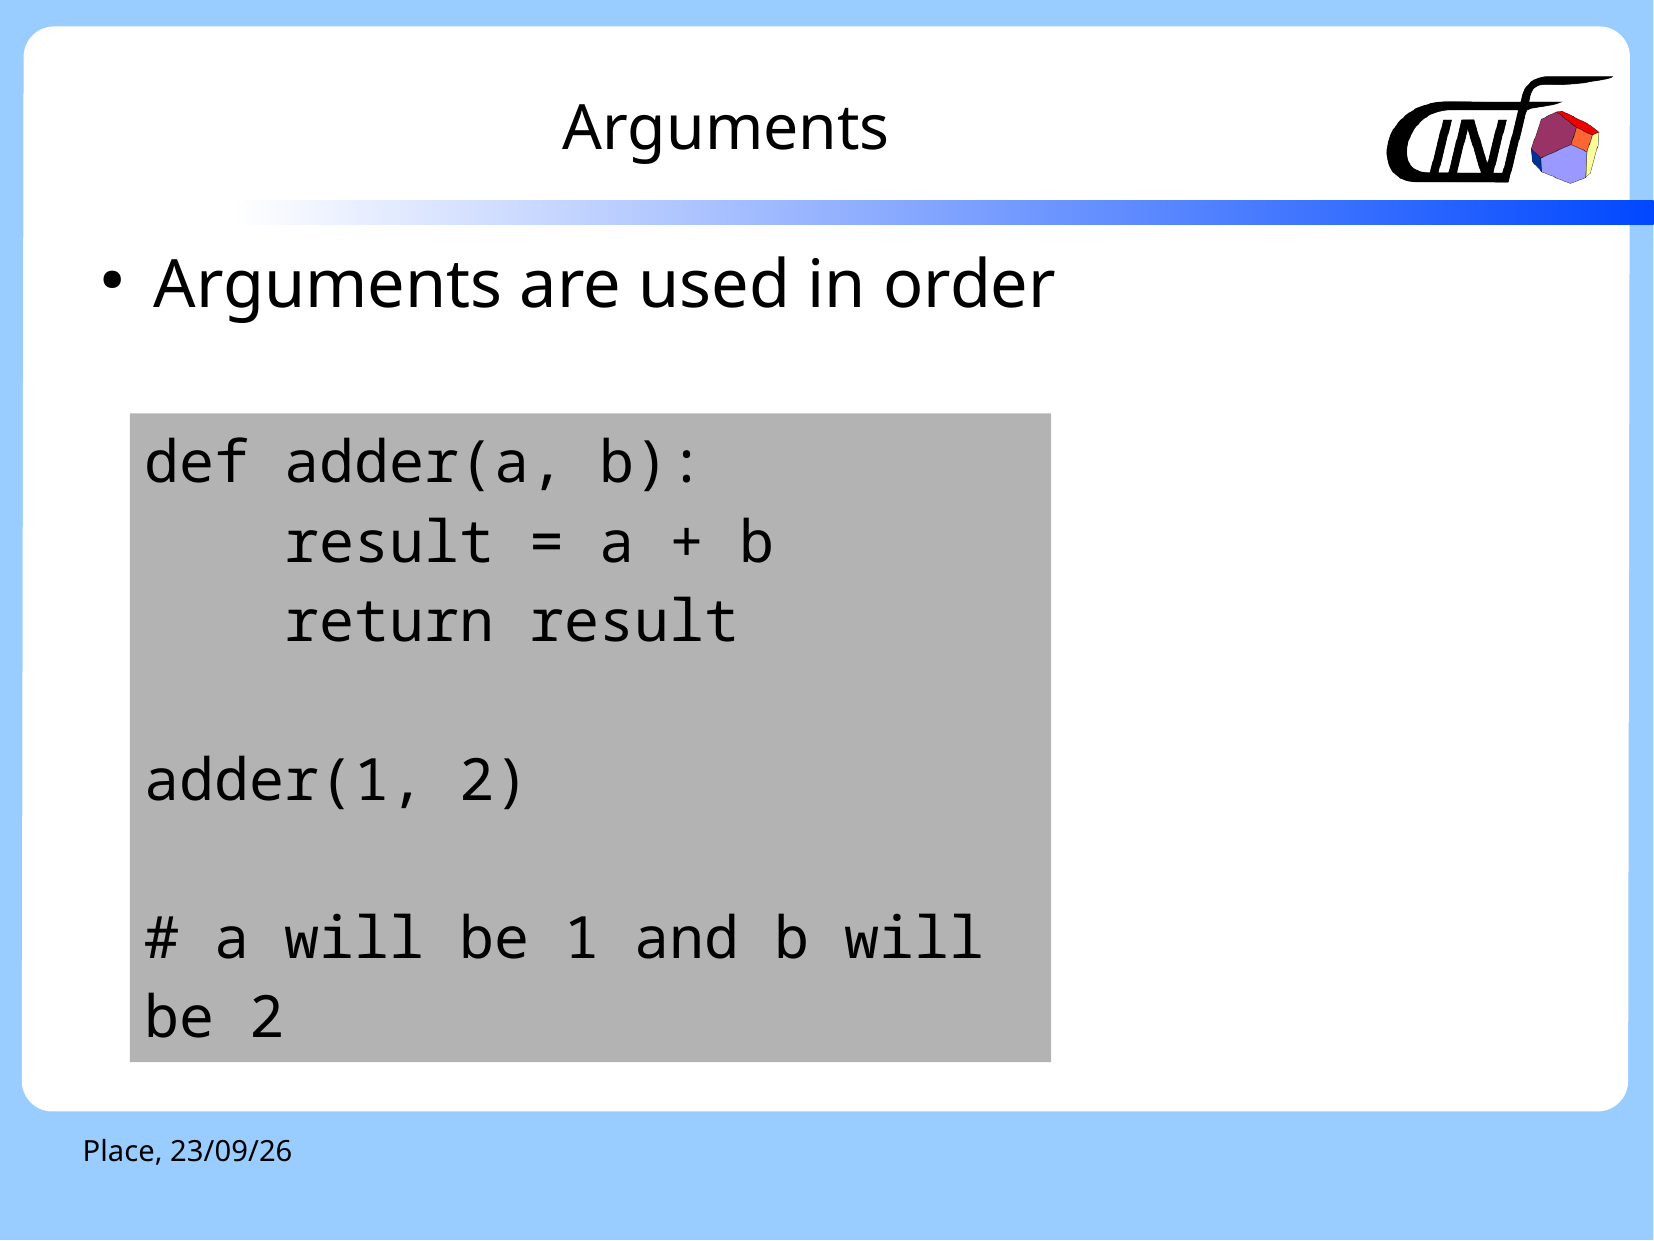

# Arguments
Arguments are used in order
def adder(a, b):
 result = a + b
 return result
adder(1, 2)
# a will be 1 and b will be 2